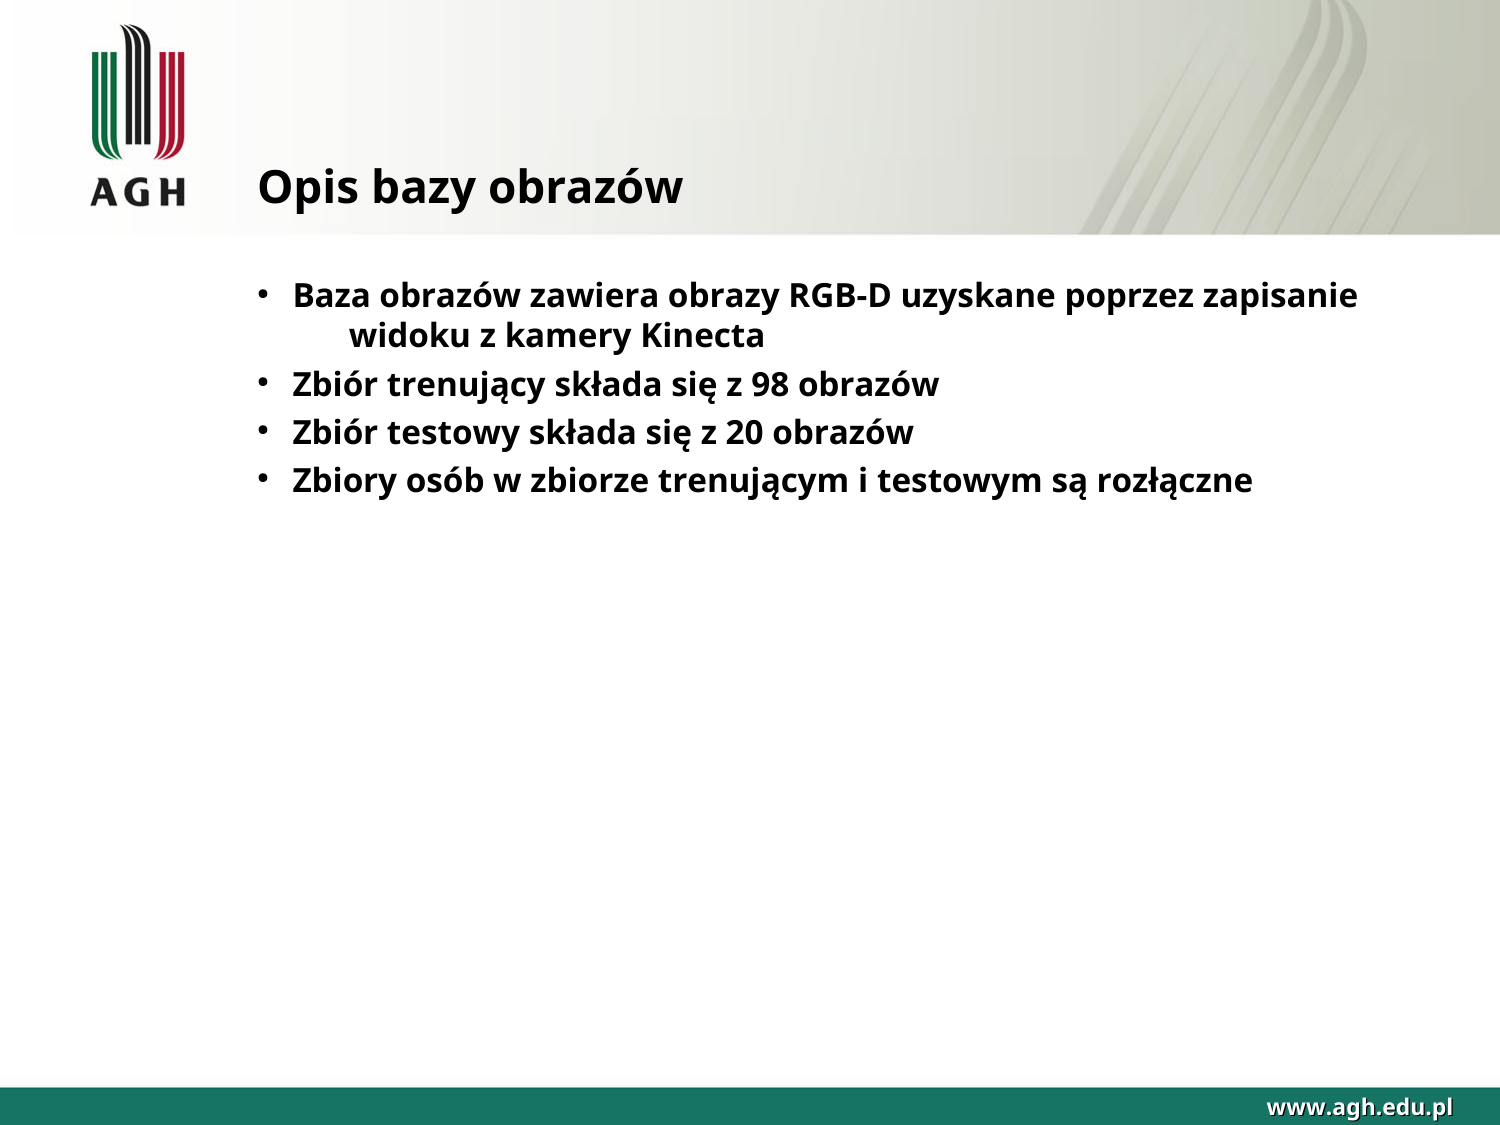

# Opis bazy obrazów
Baza obrazów zawiera obrazy RGB-D uzyskane poprzez zapisanie widoku z kamery Kinecta
Zbiór trenujący składa się z 98 obrazów
Zbiór testowy składa się z 20 obrazów
Zbiory osób w zbiorze trenującym i testowym są rozłączne
www.agh.edu.pl